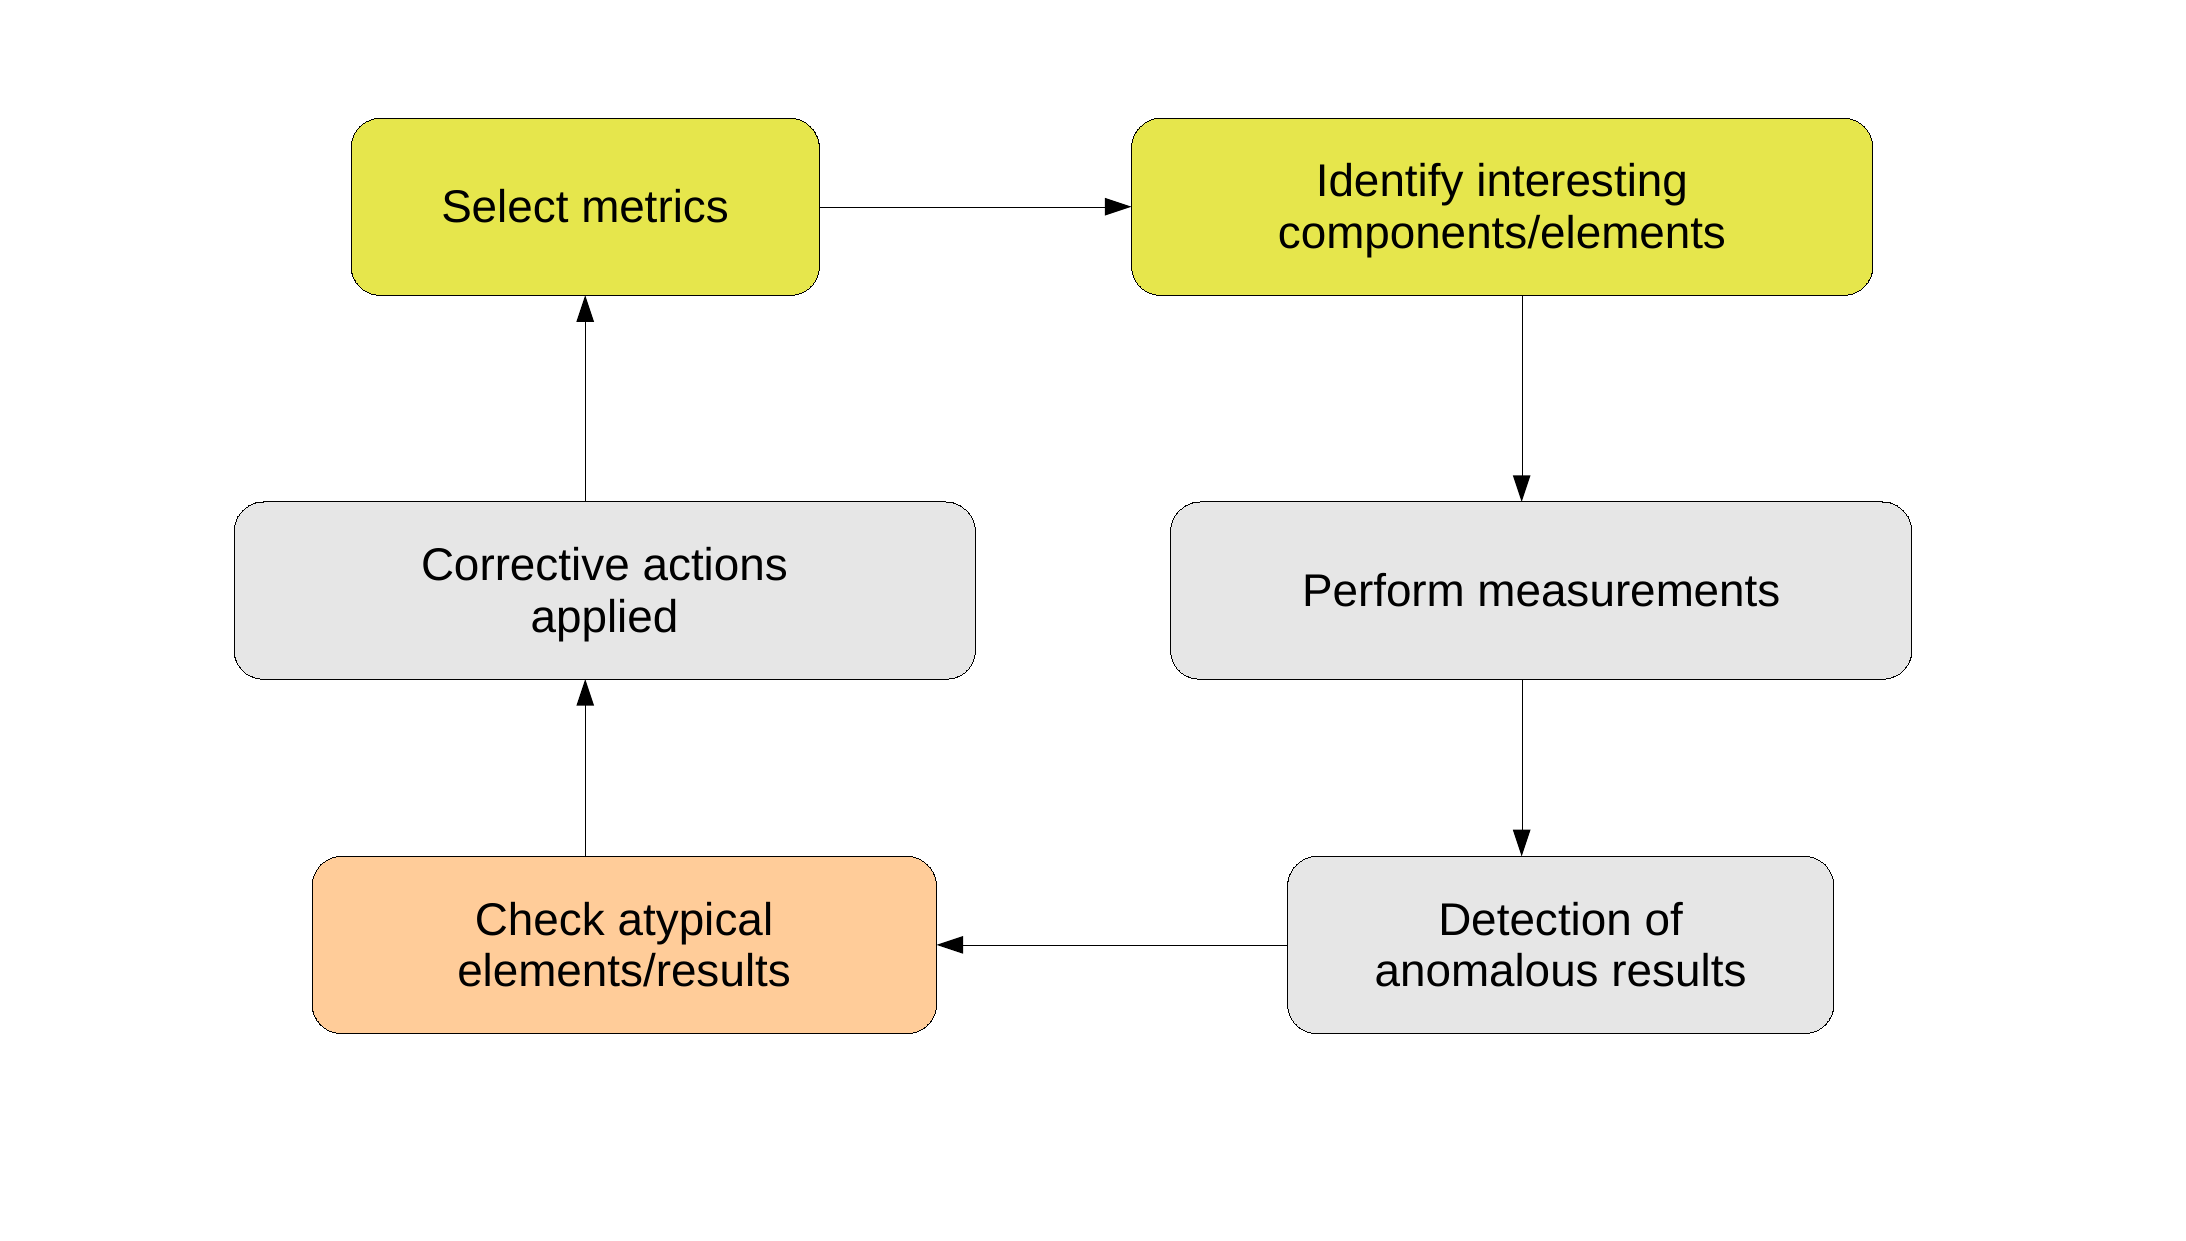

Select metrics
Identify interesting
components/elements
Corrective actions
applied
Perform measurements
Check atypical
elements/results
Detection of
anomalous results